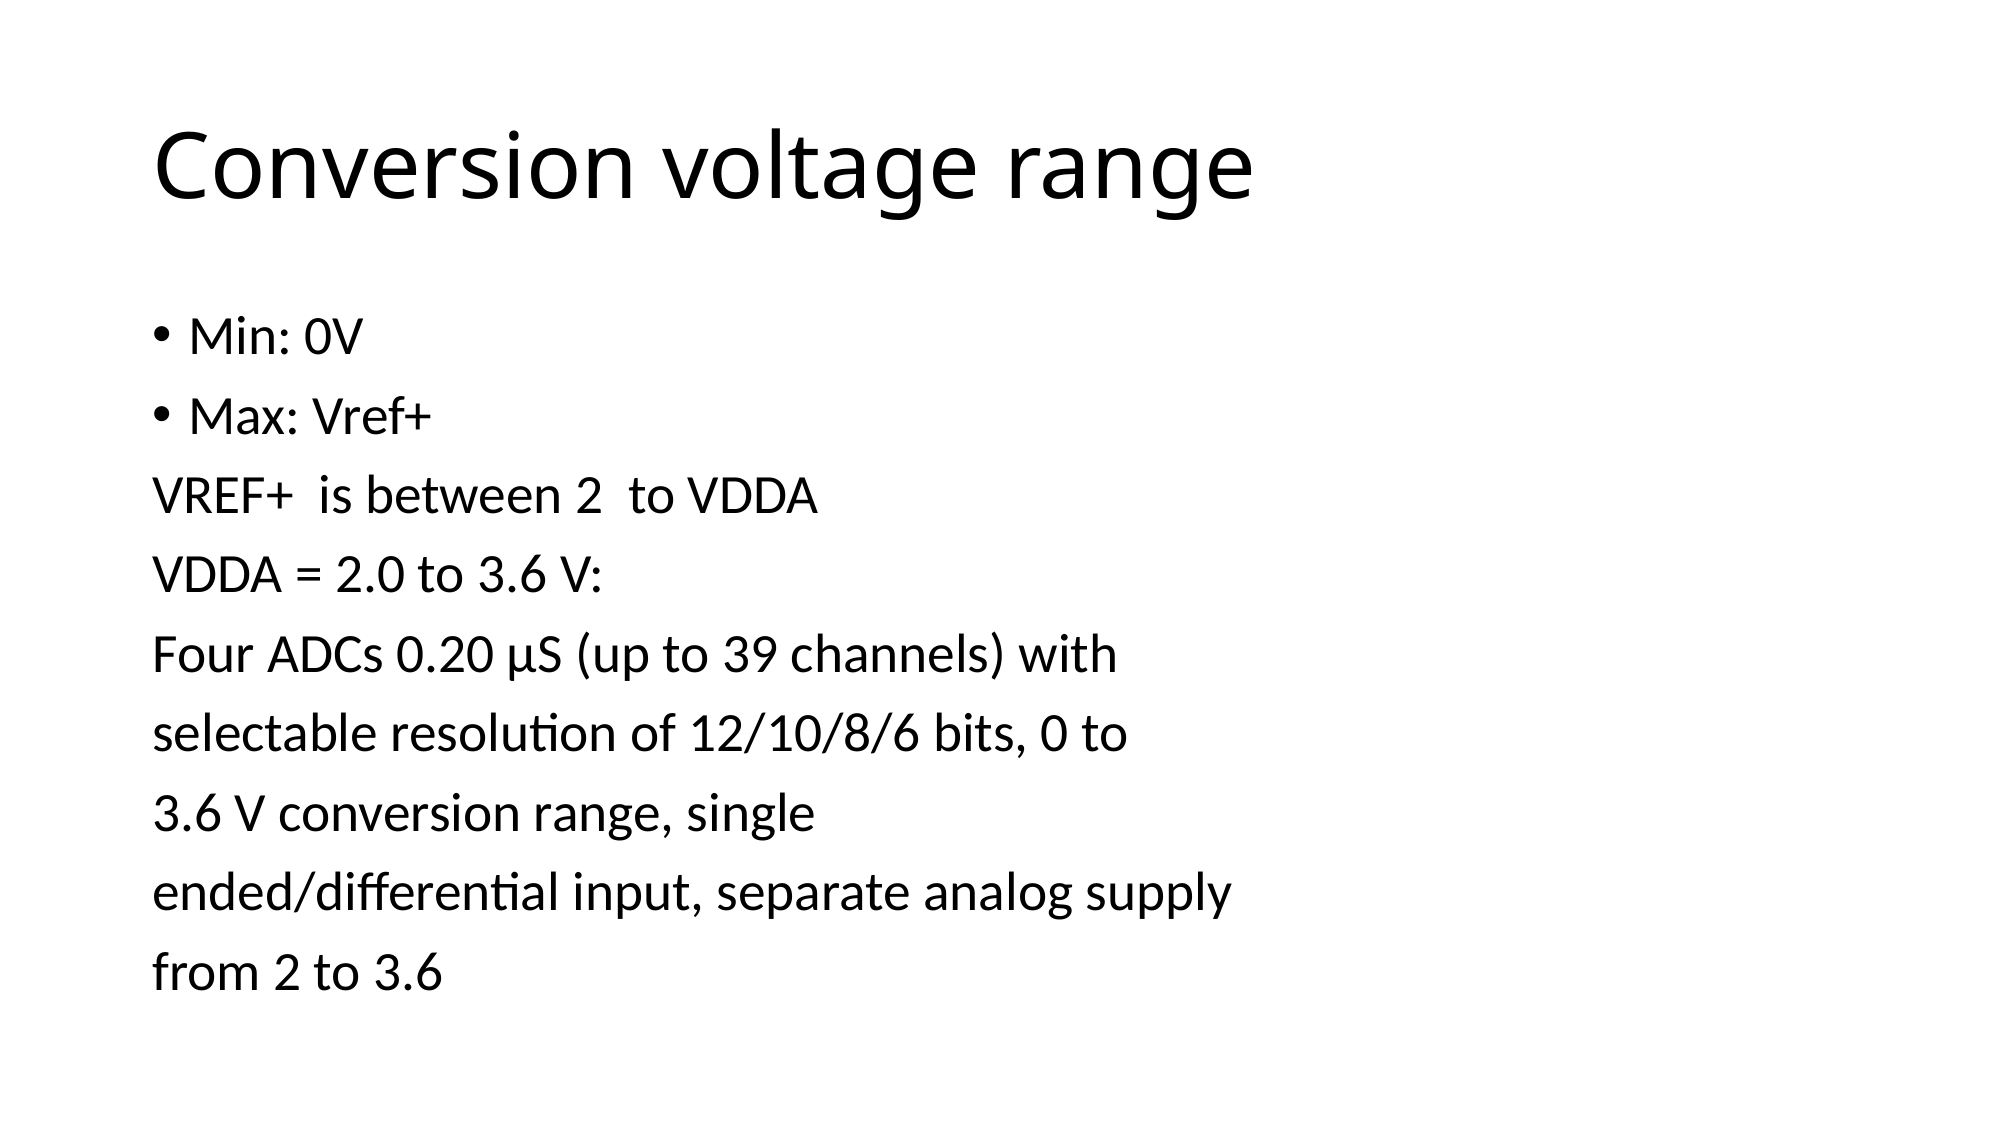

# Conversion voltage range
Min: 0V
Max: Vref+
VREF+ is between 2 to VDDA
VDDA = 2.0 to 3.6 V:
Four ADCs 0.20 μS (up to 39 channels) with
selectable resolution of 12/10/8/6 bits, 0 to
3.6 V conversion range, single
ended/differential input, separate analog supply
from 2 to 3.6